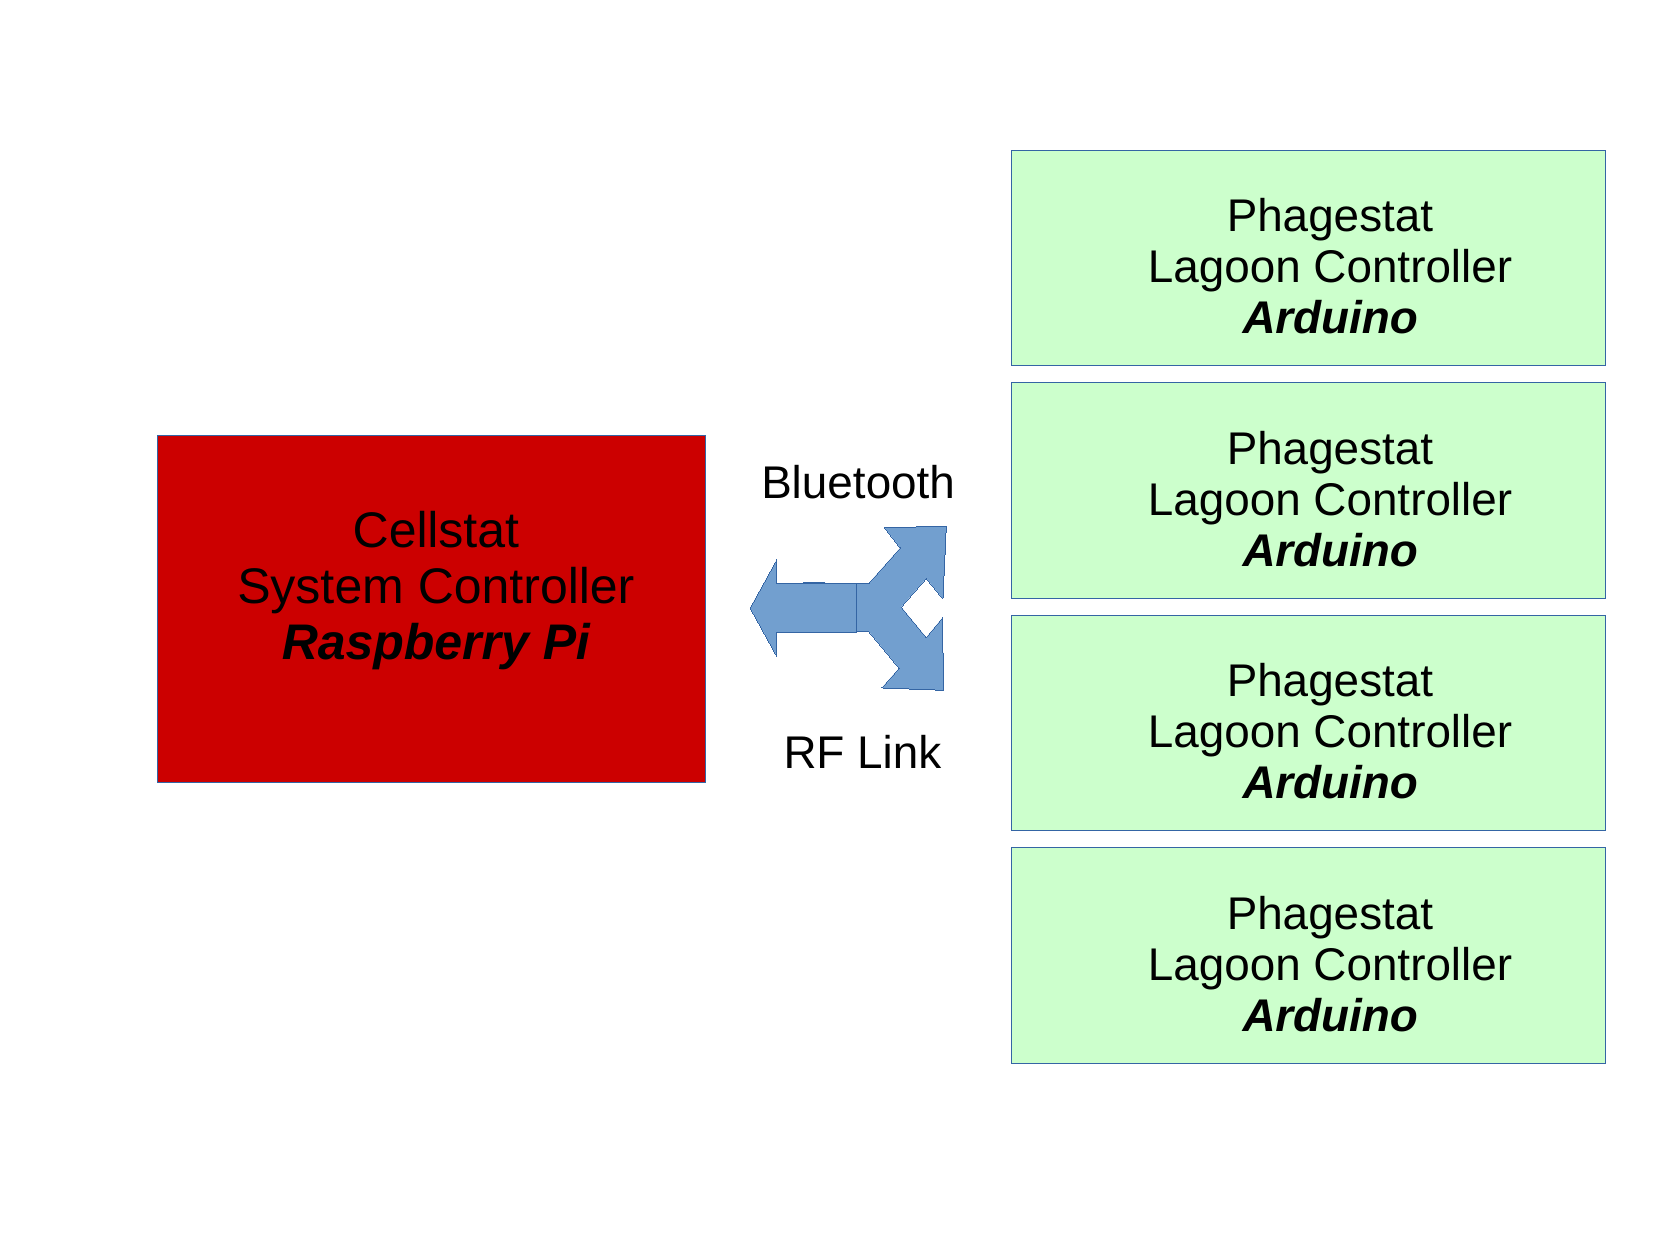

Phagestat
Lagoon Controller
Arduino
Phagestat
Lagoon Controller
Arduino
Phagestat
Lagoon Controller
Arduino
Phagestat
Lagoon Controller
Arduino
Bluetooth
Cellstat
System Controller
Raspberry Pi
RF Link